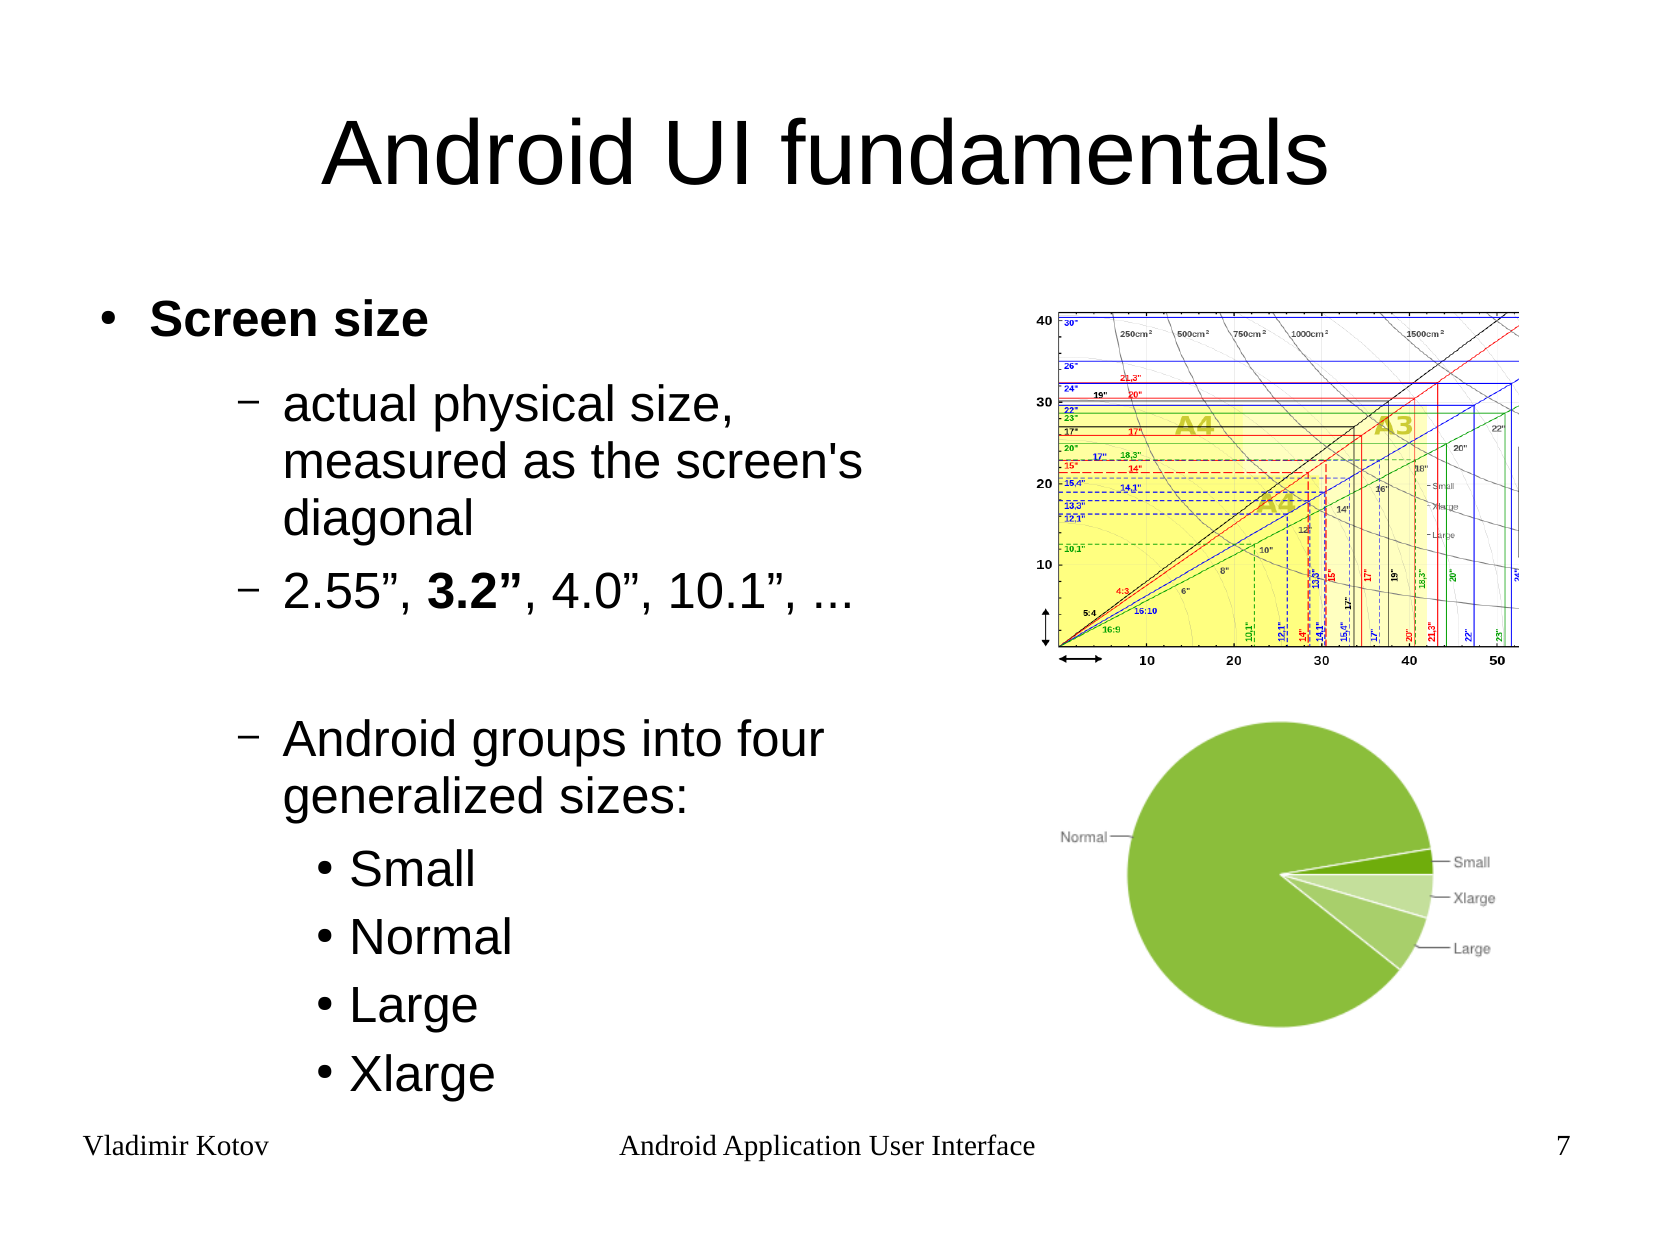

# Android UI fundamentals
Screen size
actual physical size, measured as the screen's diagonal
2.55”, 3.2”, 4.0”, 10.1”, ...
Android groups into four generalized sizes:
Small
Normal
Large
Xlarge
Vladimir Kotov
Android Application User Interface
7